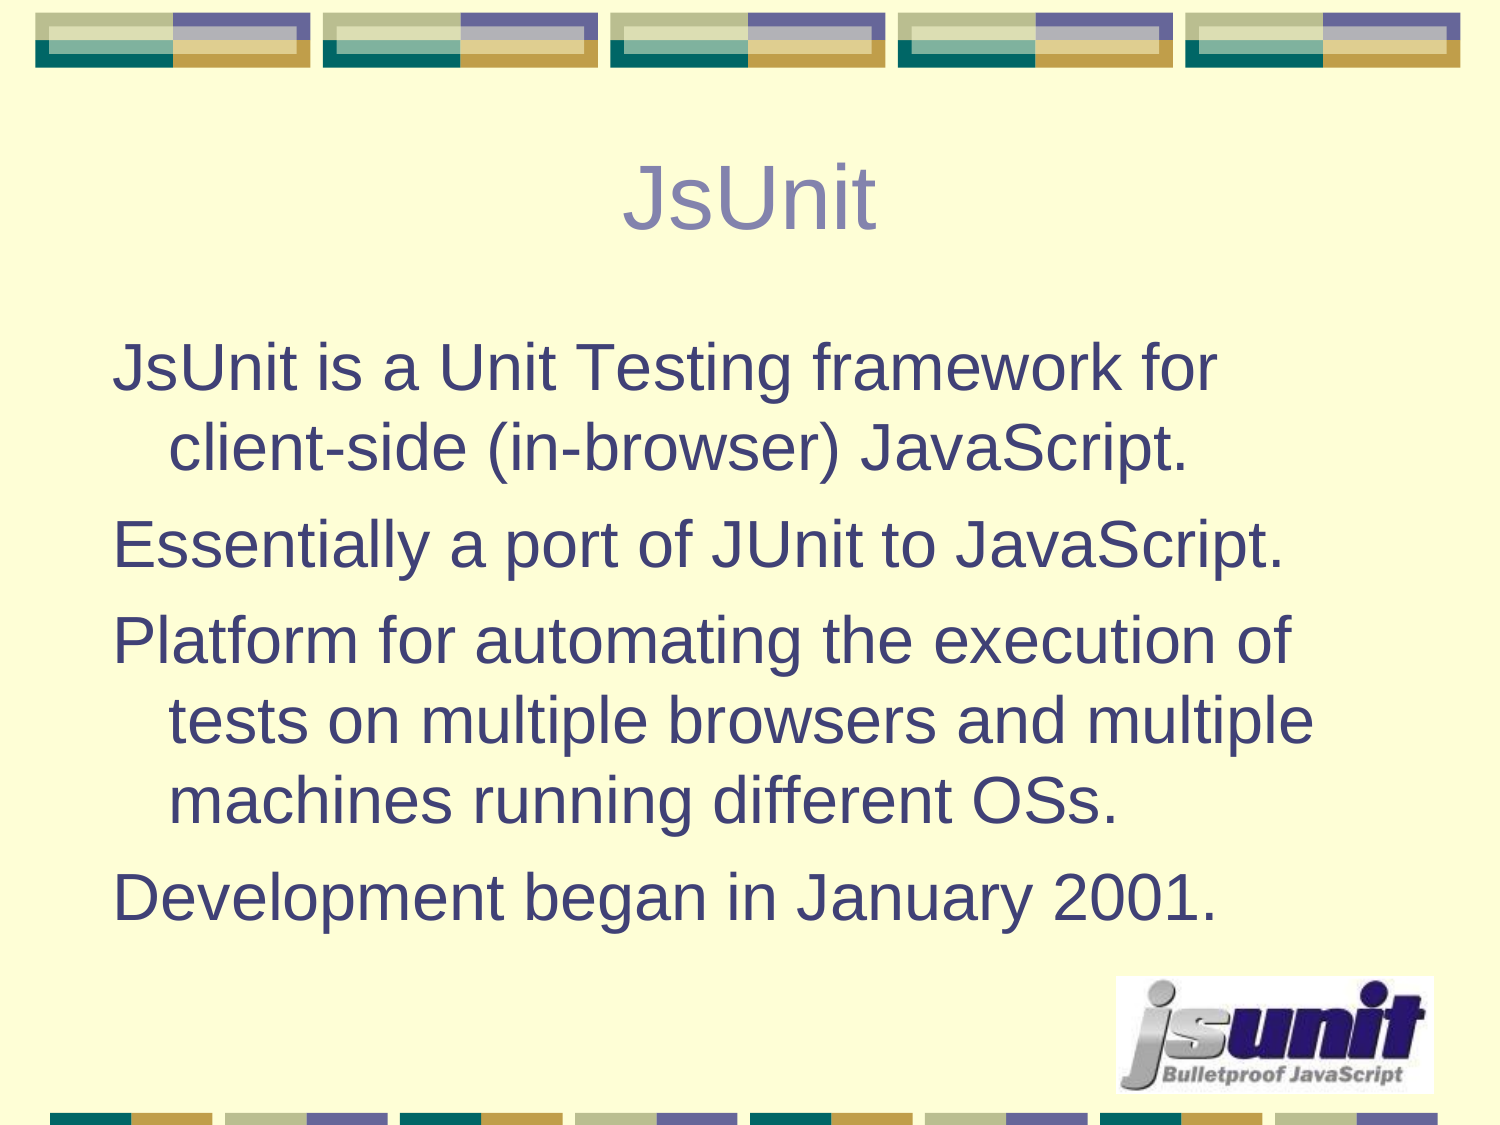

# JsUnit
JsUnit is a Unit Testing framework for client-side (in-browser) JavaScript.
Essentially a port of JUnit to JavaScript.
Platform for automating the execution of tests on multiple browsers and multiple machines running different OSs.
Development began in January 2001.